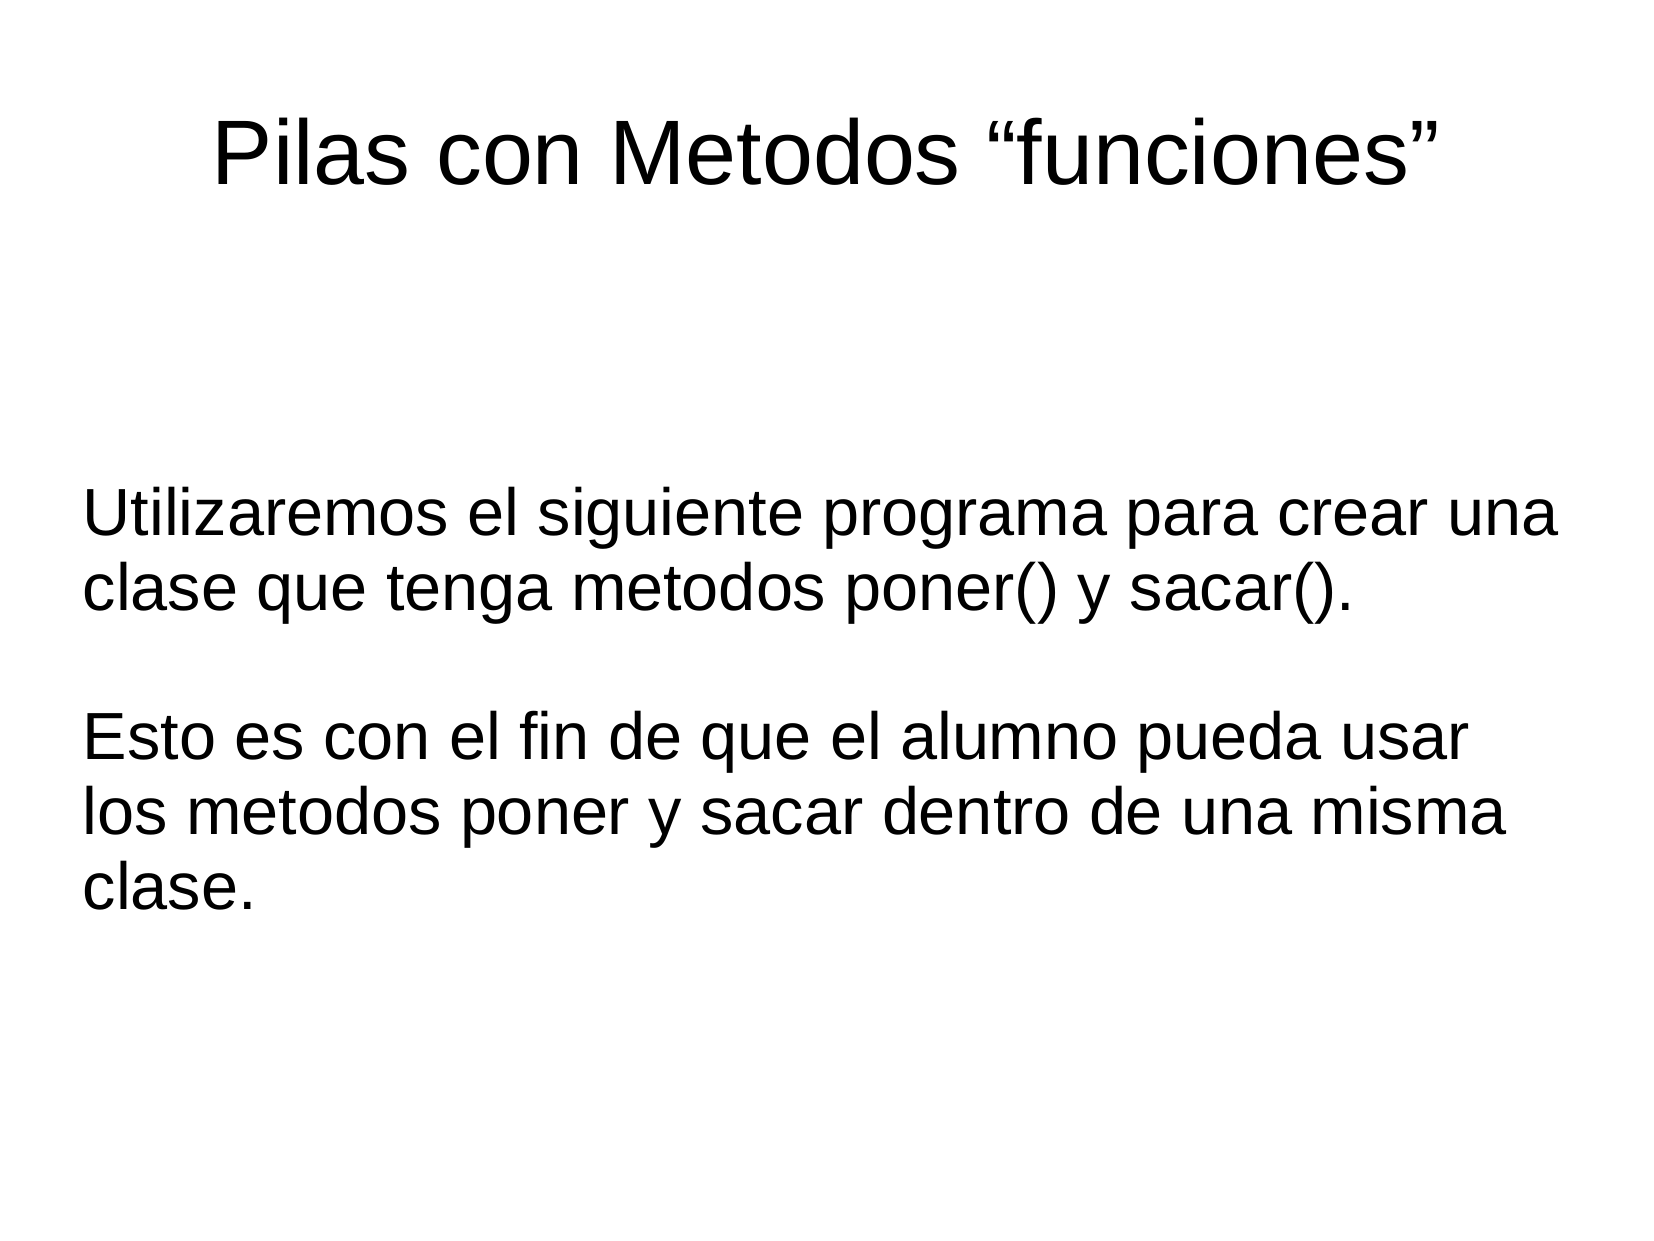

# Pilas con Metodos “funciones”
Utilizaremos el siguiente programa para crear una clase que tenga metodos poner() y sacar().
Esto es con el fin de que el alumno pueda usar los metodos poner y sacar dentro de una misma clase.